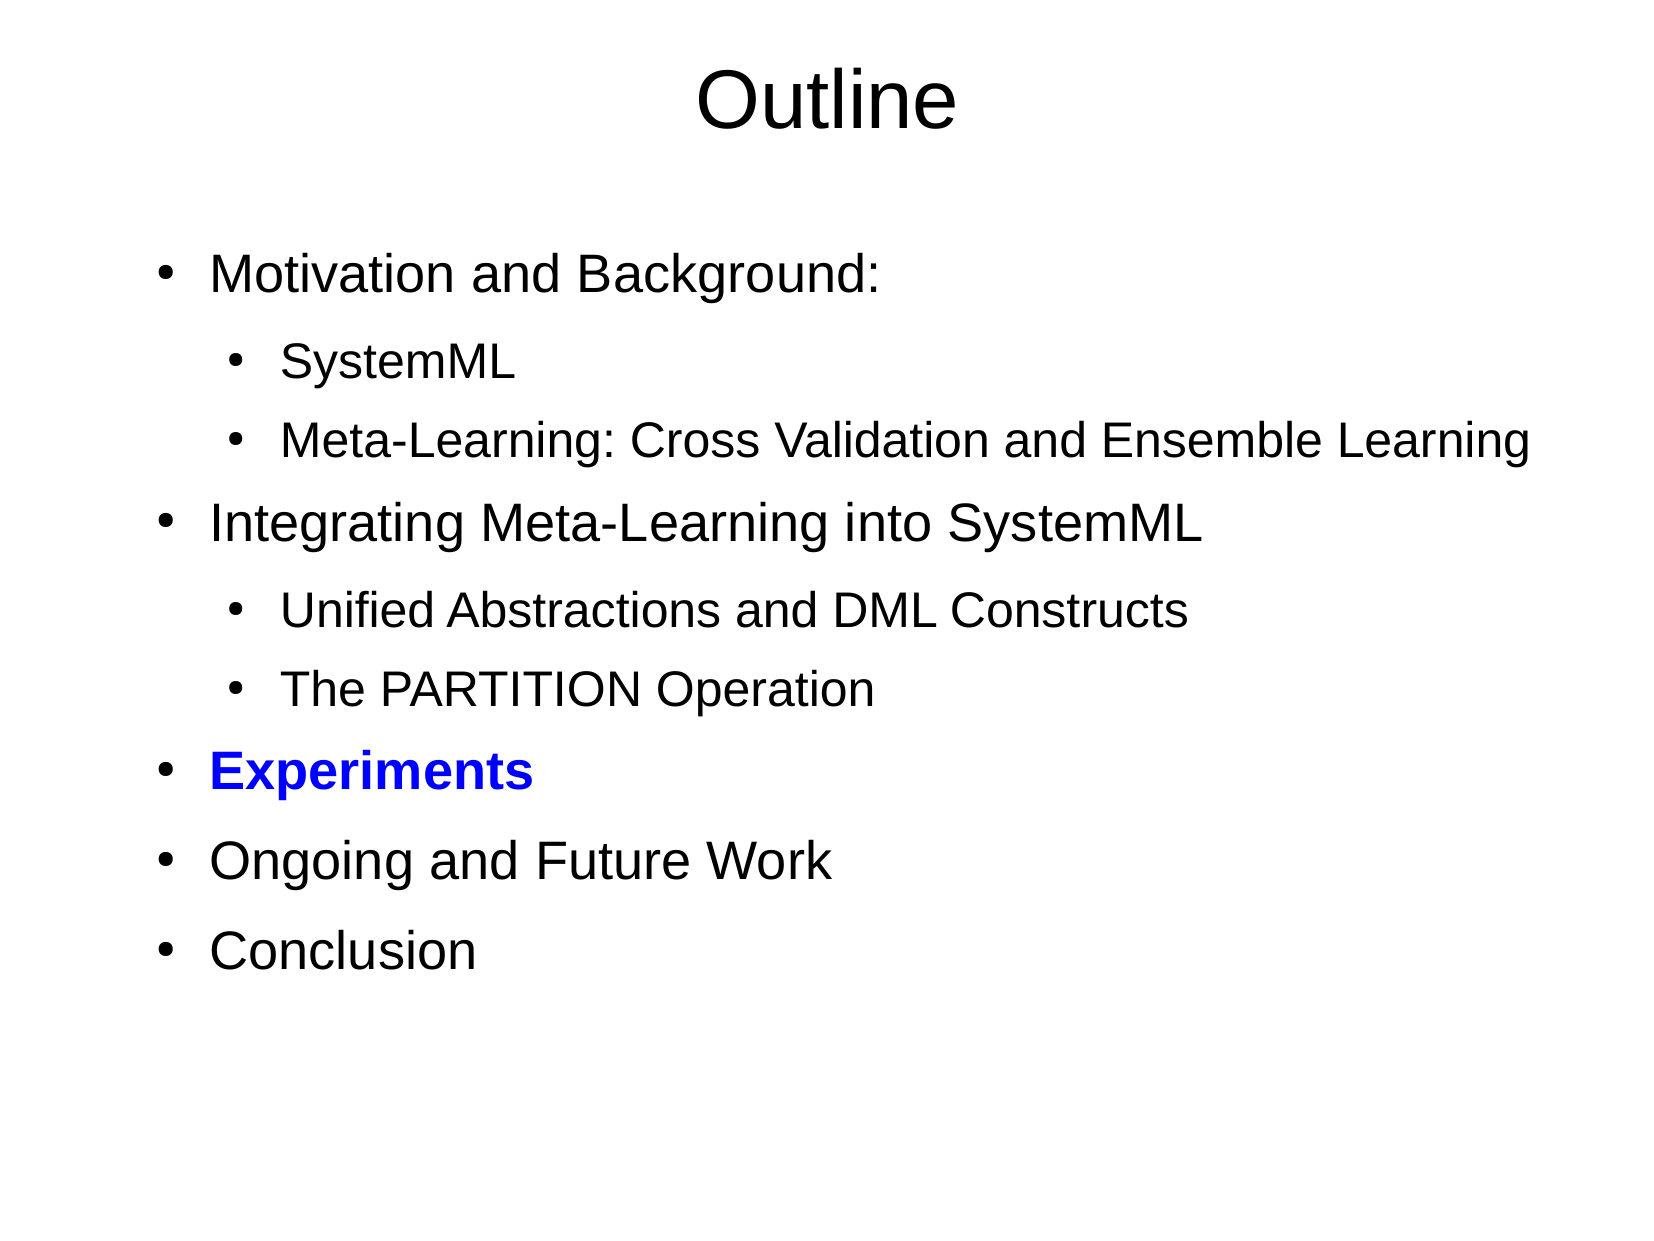

# Outline
Motivation and Background:
SystemML
Meta-Learning: Cross Validation and Ensemble Learning
Integrating Meta-Learning into SystemML
Unified Abstractions and DML Constructs
The PARTITION Operation
Experiments
Ongoing and Future Work
Conclusion